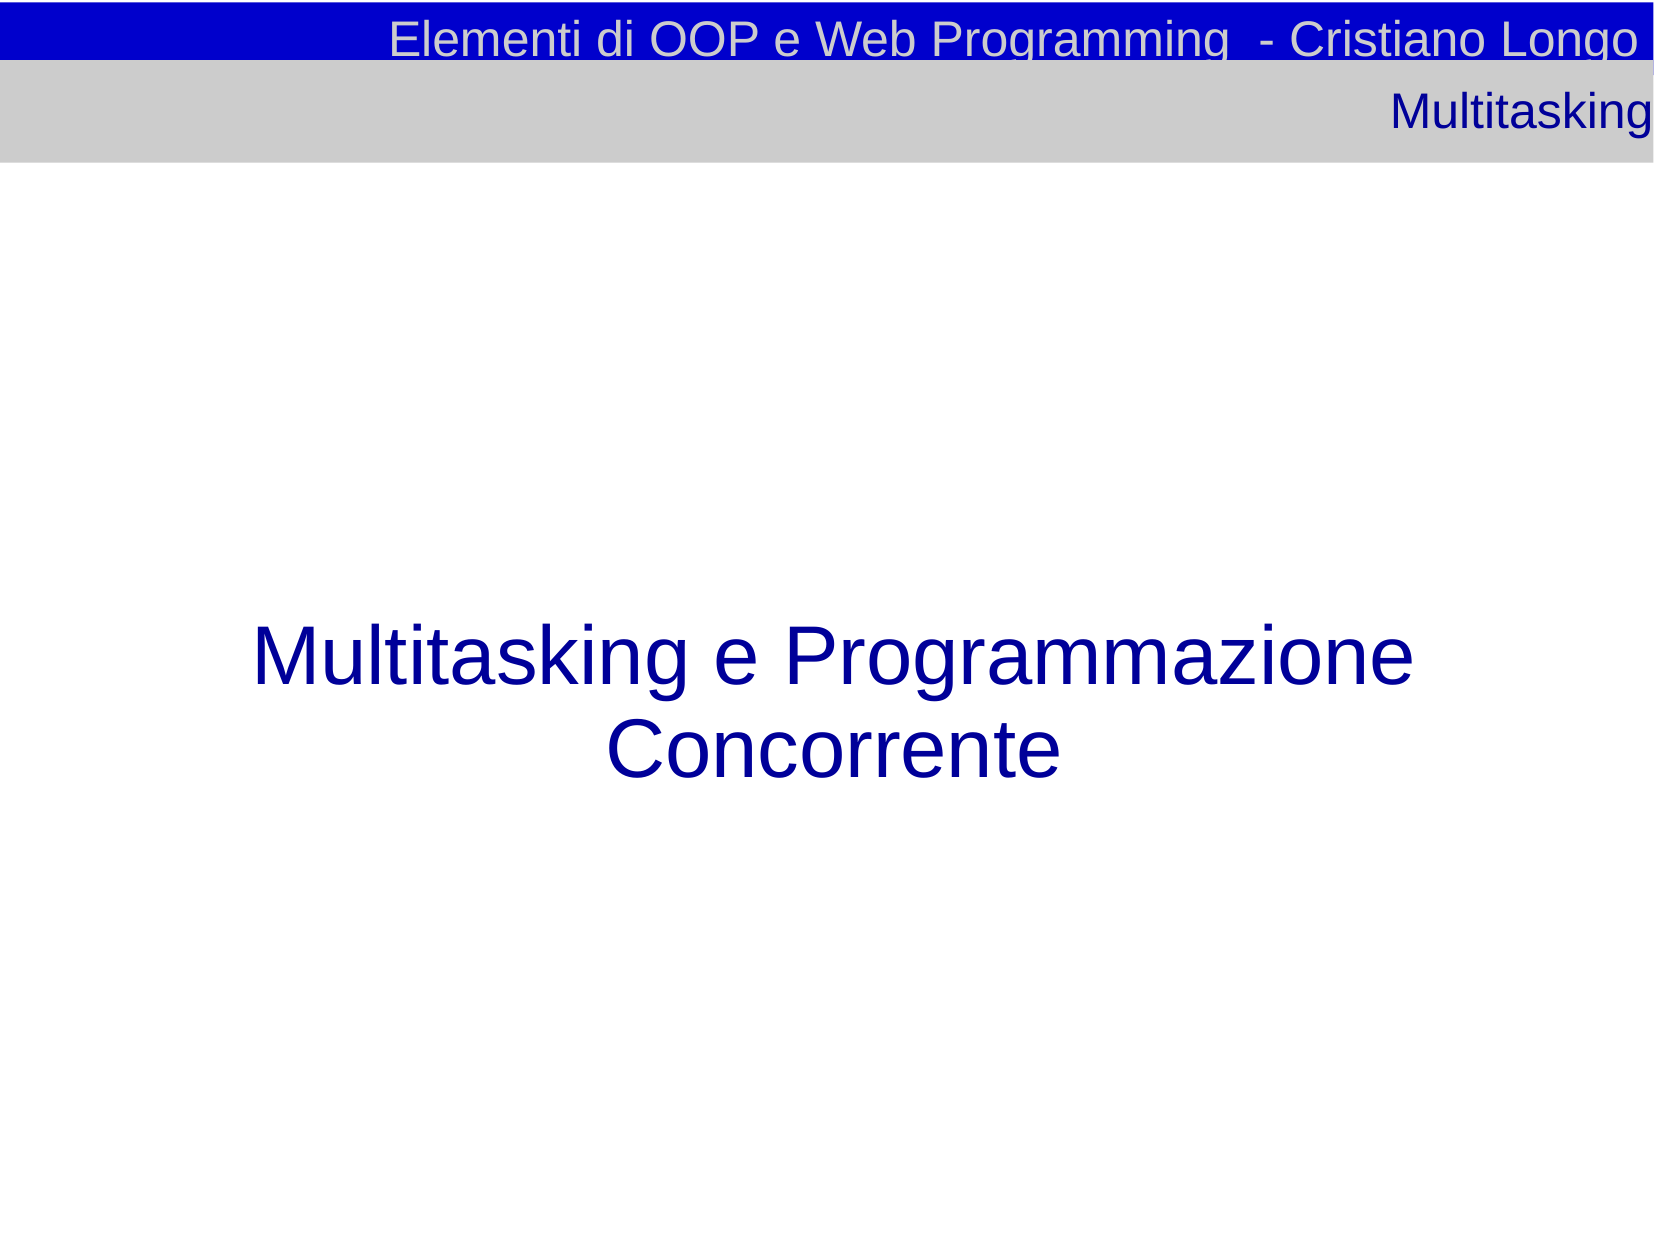

# Elementi di OOP e Web Programming - Cristiano Longo
 Multitasking
Multitasking e Programmazione Concorrente